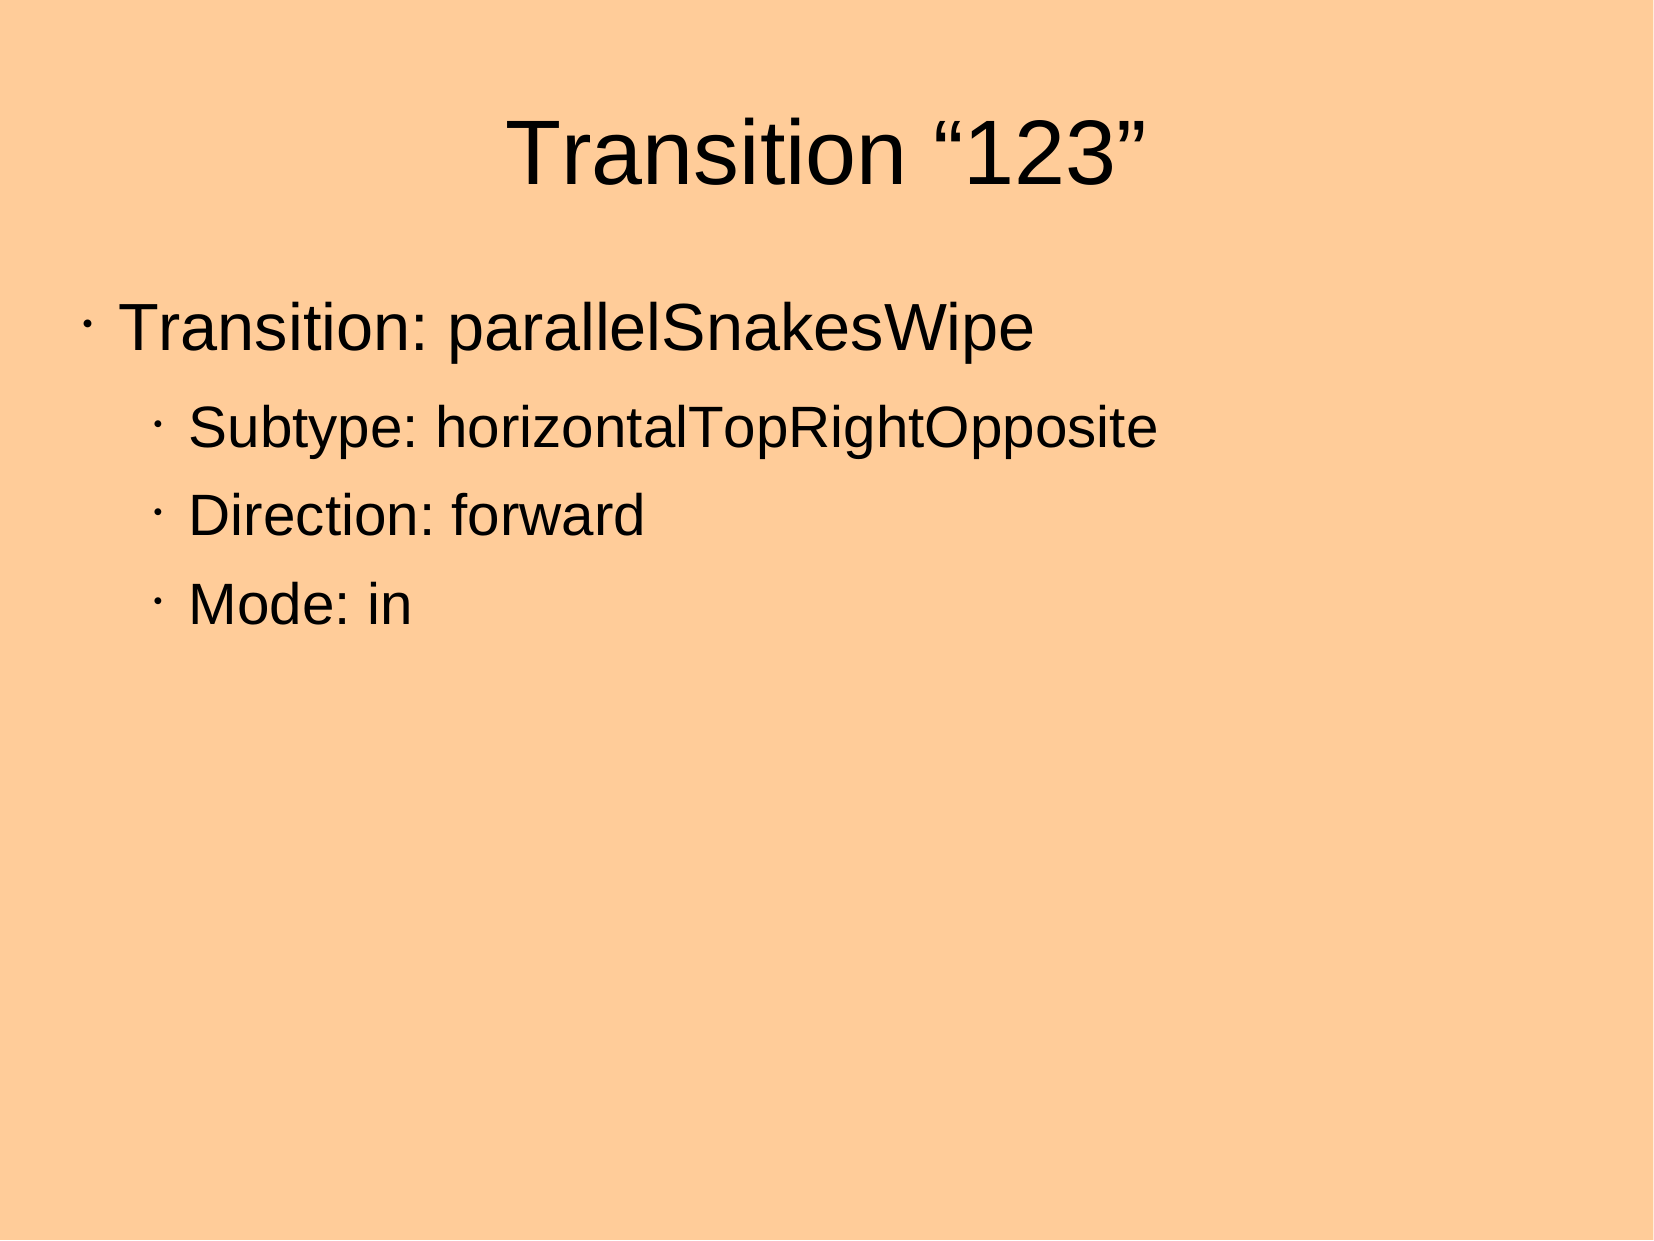

# Transition “123”
Transition: parallelSnakesWipe
Subtype: horizontalTopRightOpposite
Direction: forward
Mode: in